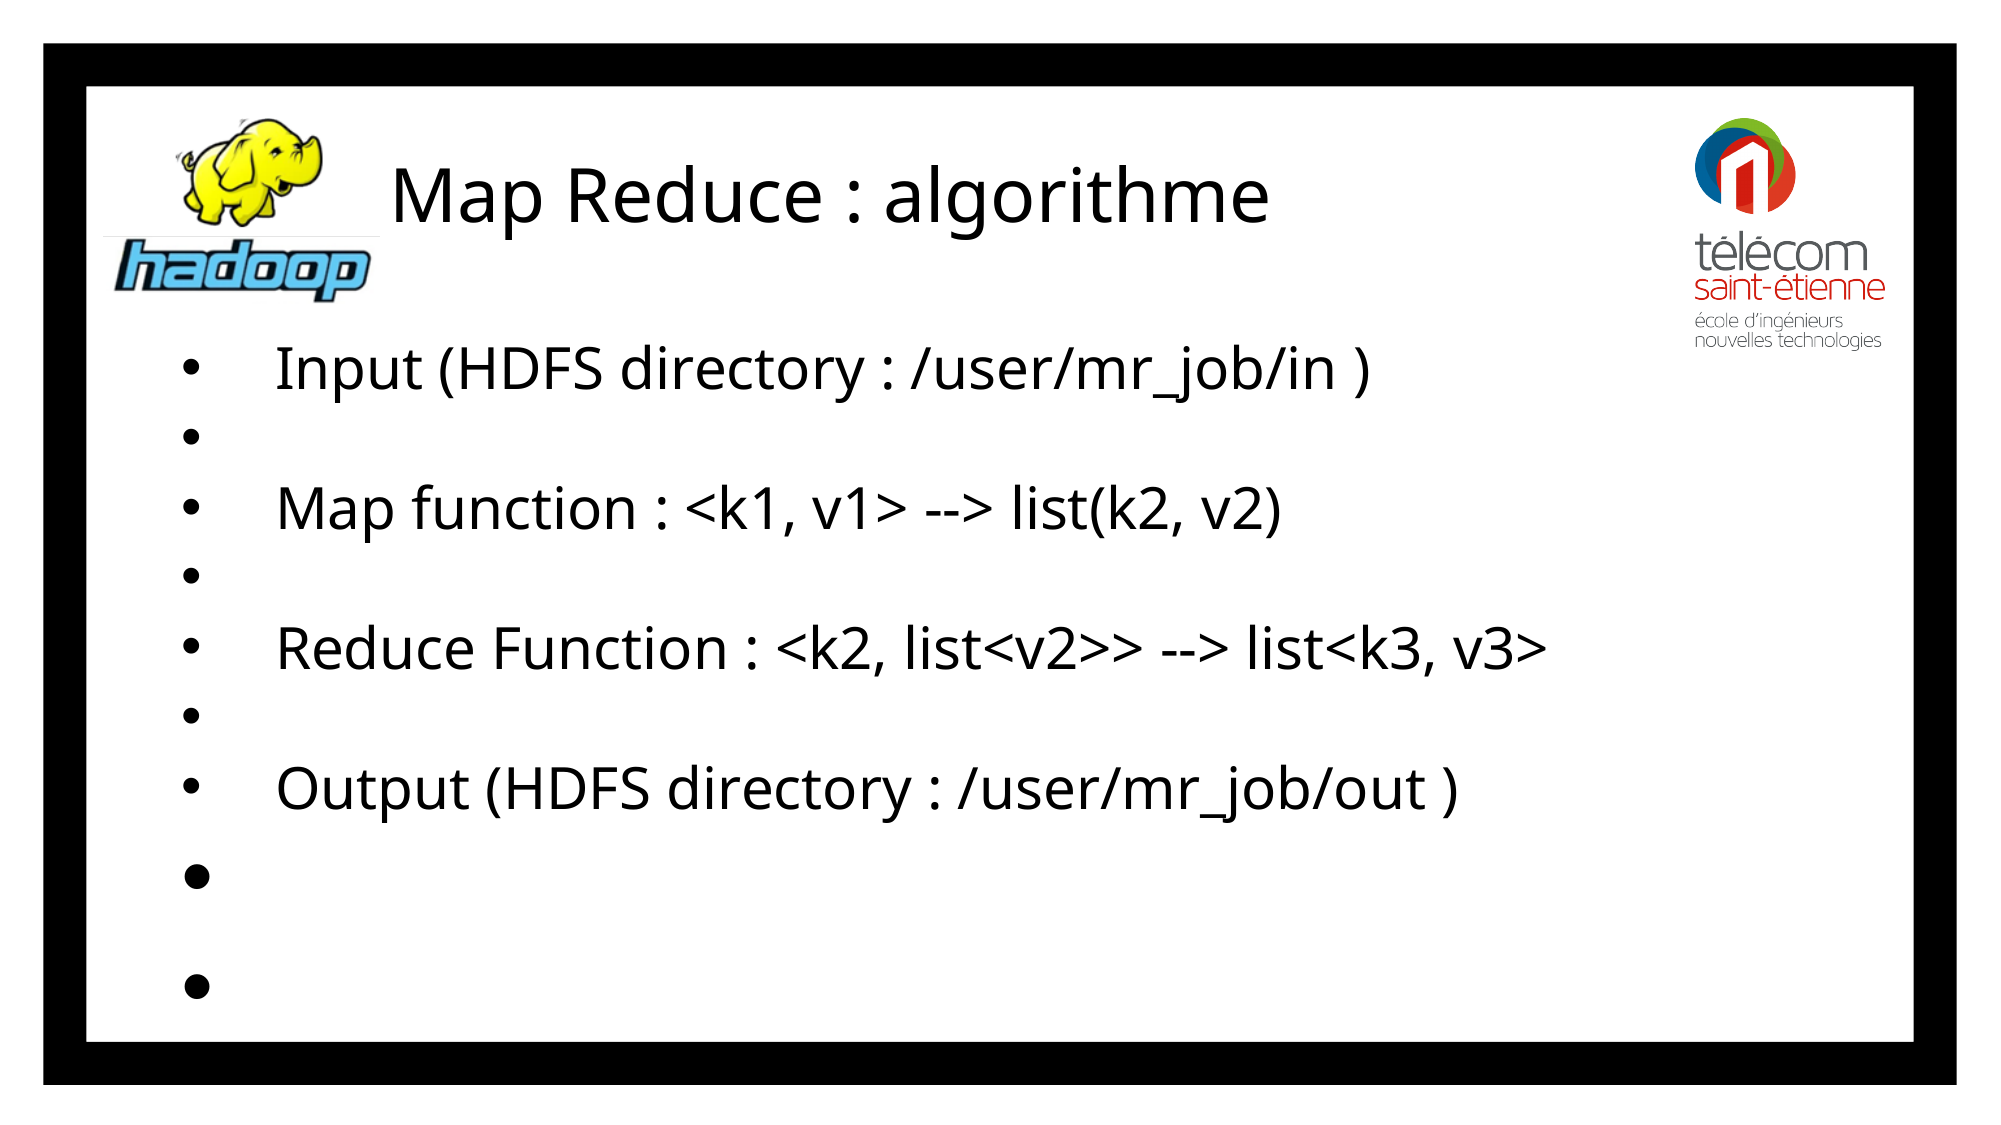

# Map Reduce : algorithme
Input (HDFS directory : /user/mr_job/in )
Map function : <k1, v1> --> list(k2, v2)
Reduce Function : <k2, list<v2>> --> list<k3, v3>
Output (HDFS directory : /user/mr_job/out )